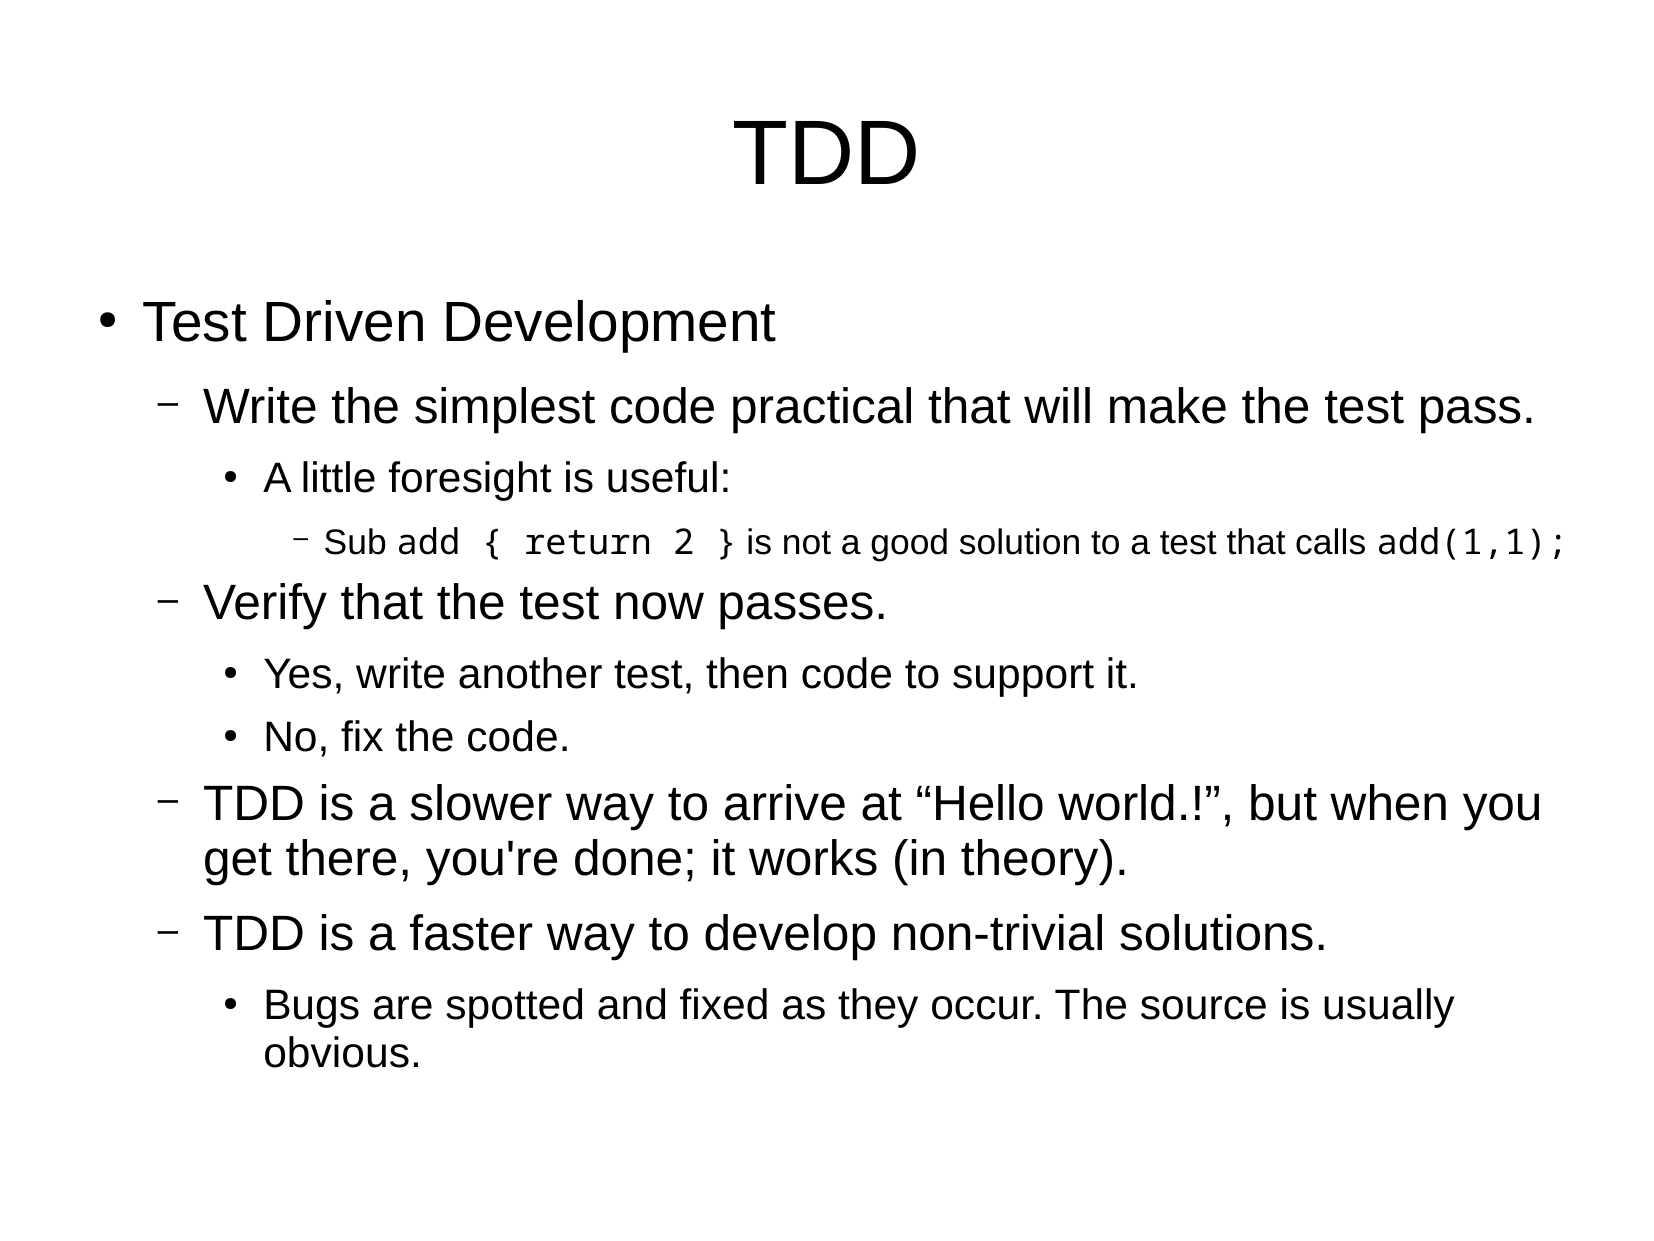

# TDD
Test Driven Development
Write the simplest code practical that will make the test pass.
A little foresight is useful:
Sub add { return 2 } is not a good solution to a test that calls add(1,1);
Verify that the test now passes.
Yes, write another test, then code to support it.
No, fix the code.
TDD is a slower way to arrive at “Hello world.!”, but when you get there, you're done; it works (in theory).
TDD is a faster way to develop non-trivial solutions.
Bugs are spotted and fixed as they occur. The source is usually obvious.